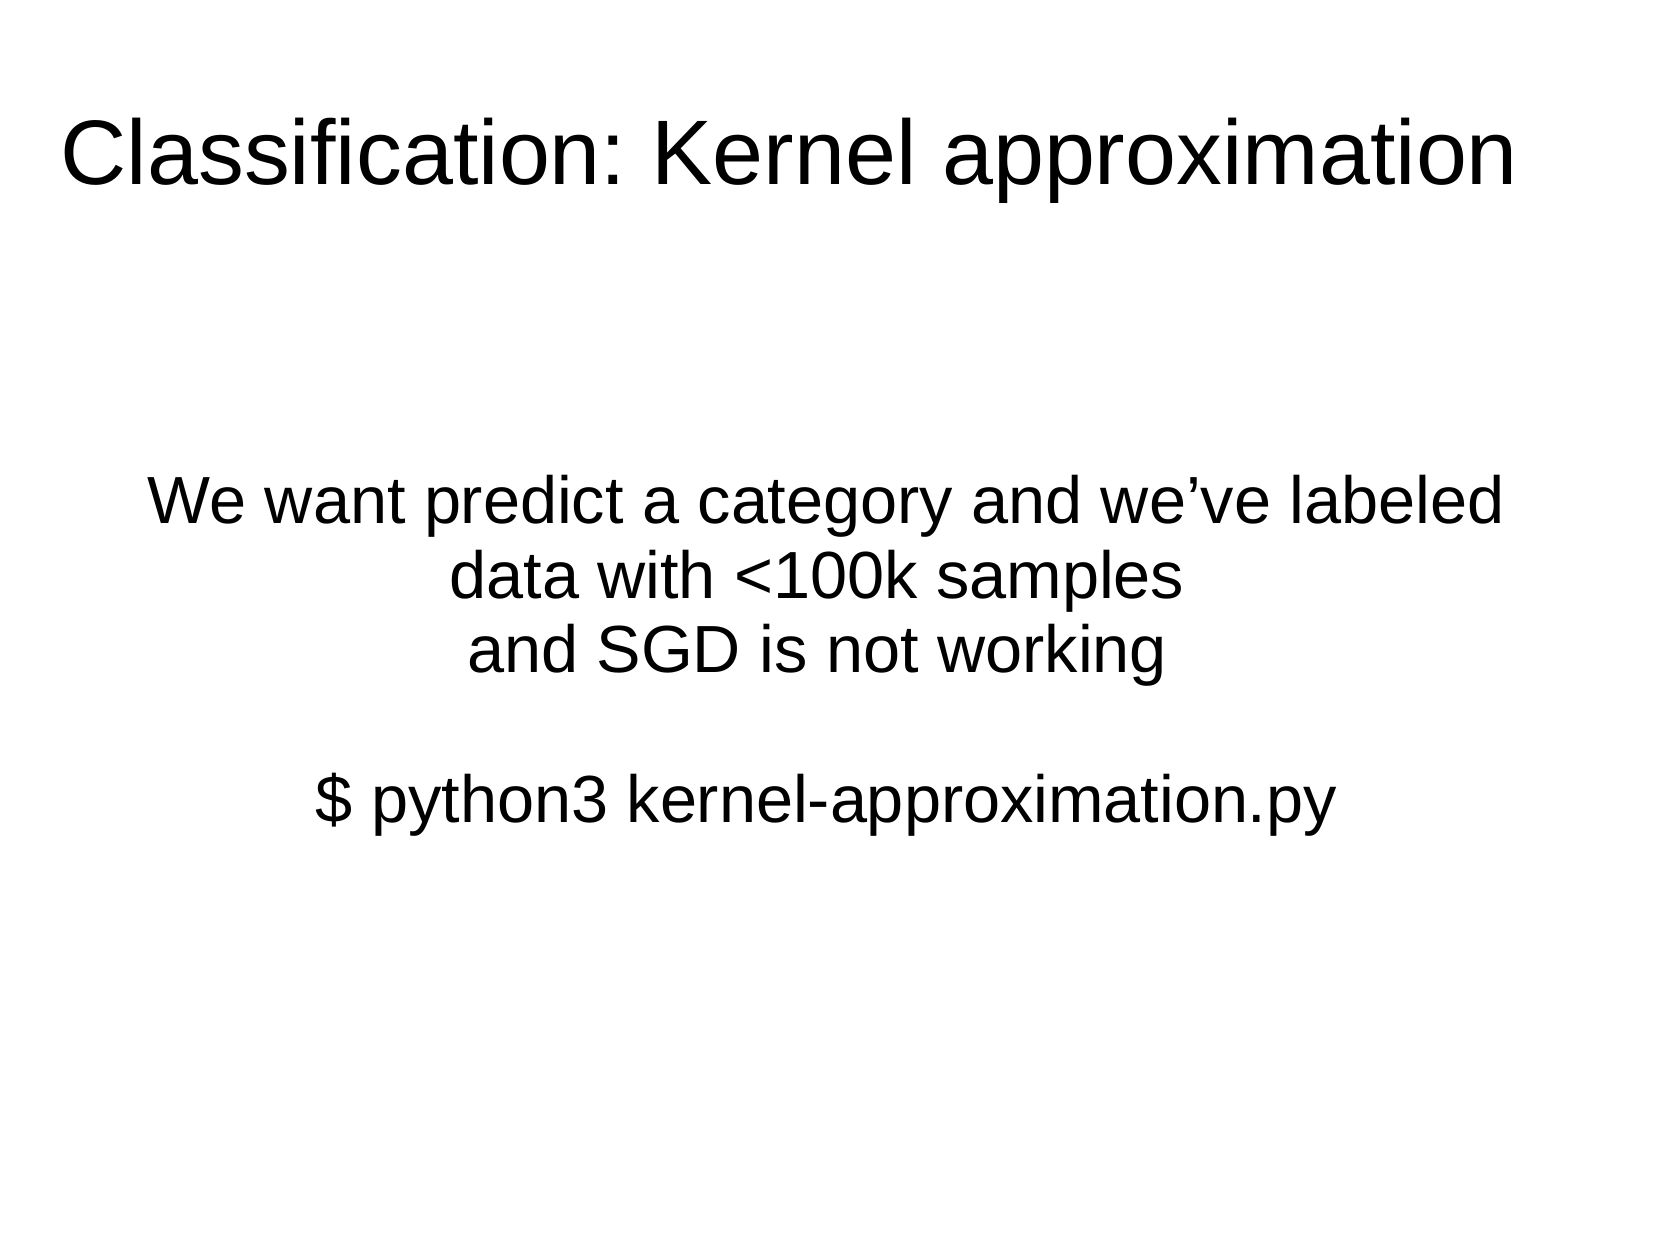

# Classification: Kernel approximation
We want predict a category and we’ve labeled data with <100k samples
and SGD is not working
$ python3 kernel-approximation.py